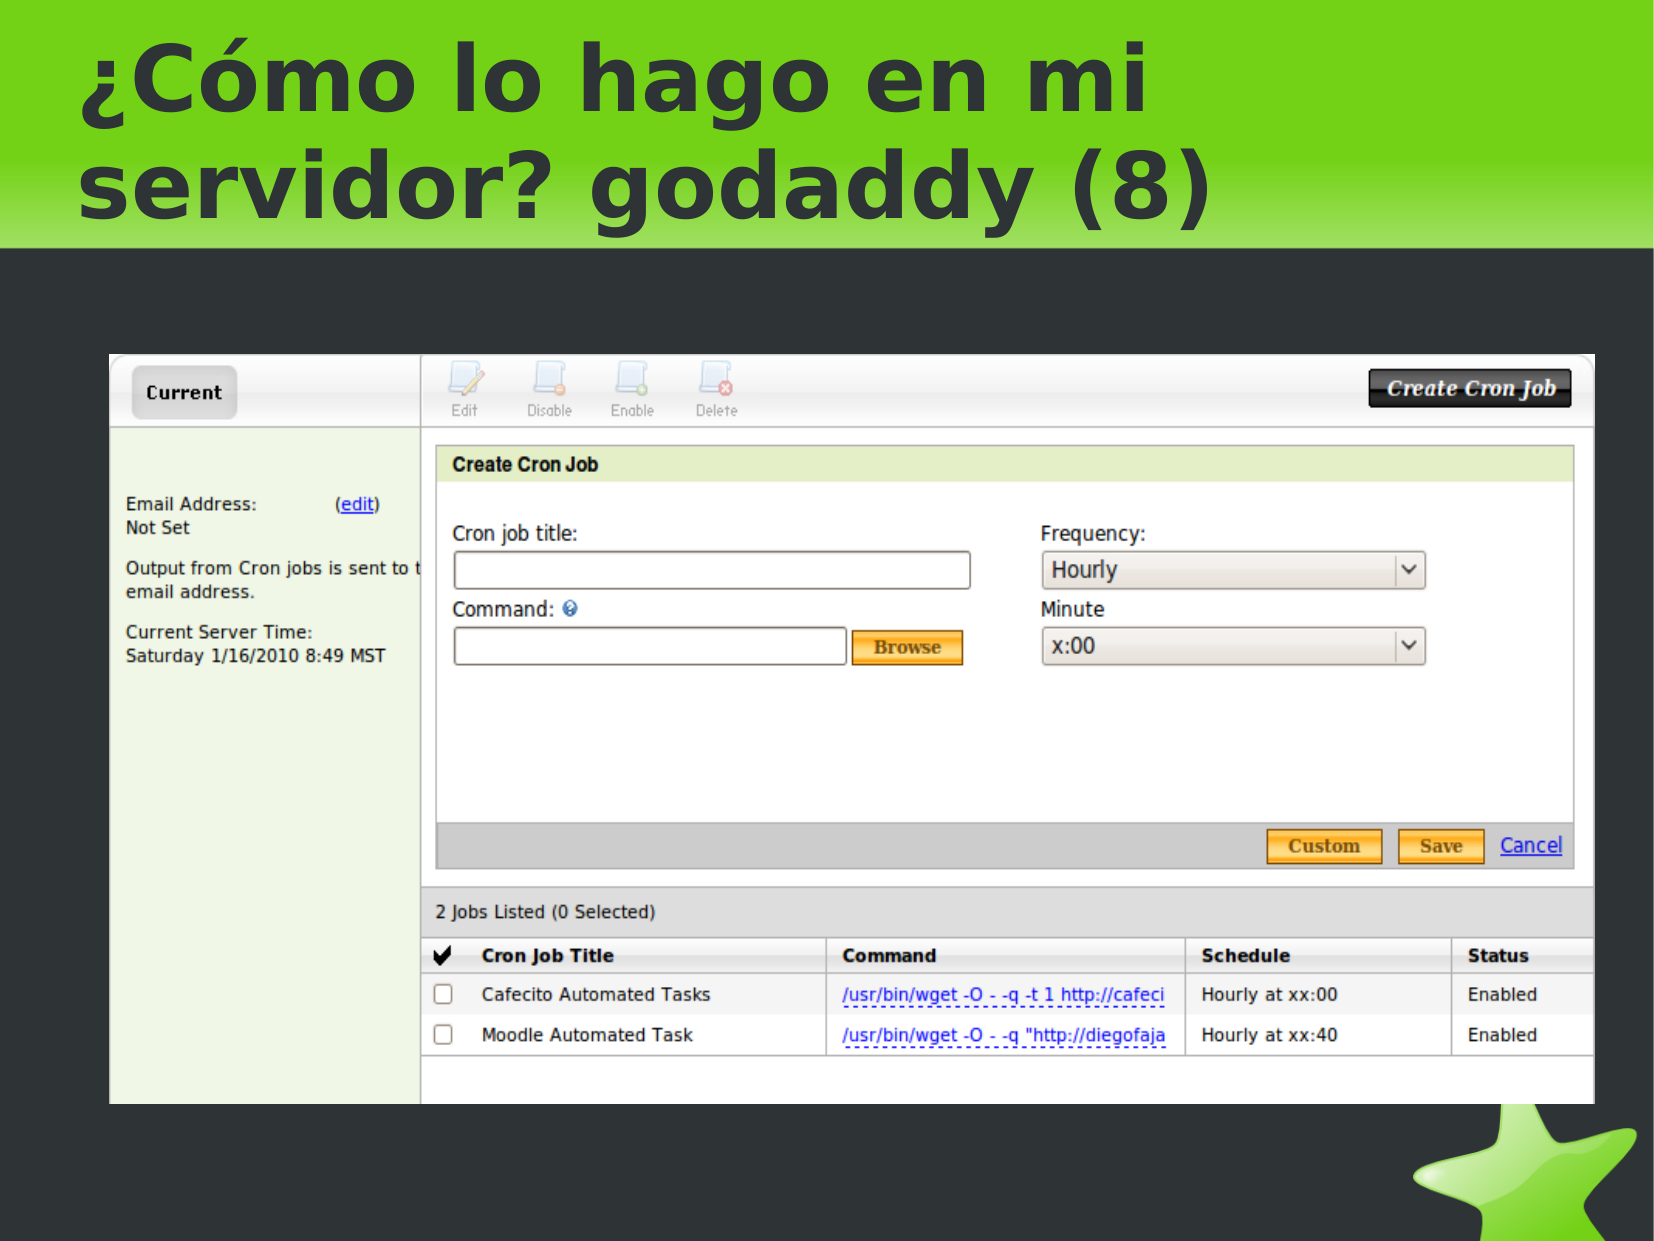

# ¿Cómo lo hago en mi servidor? godaddy (8)